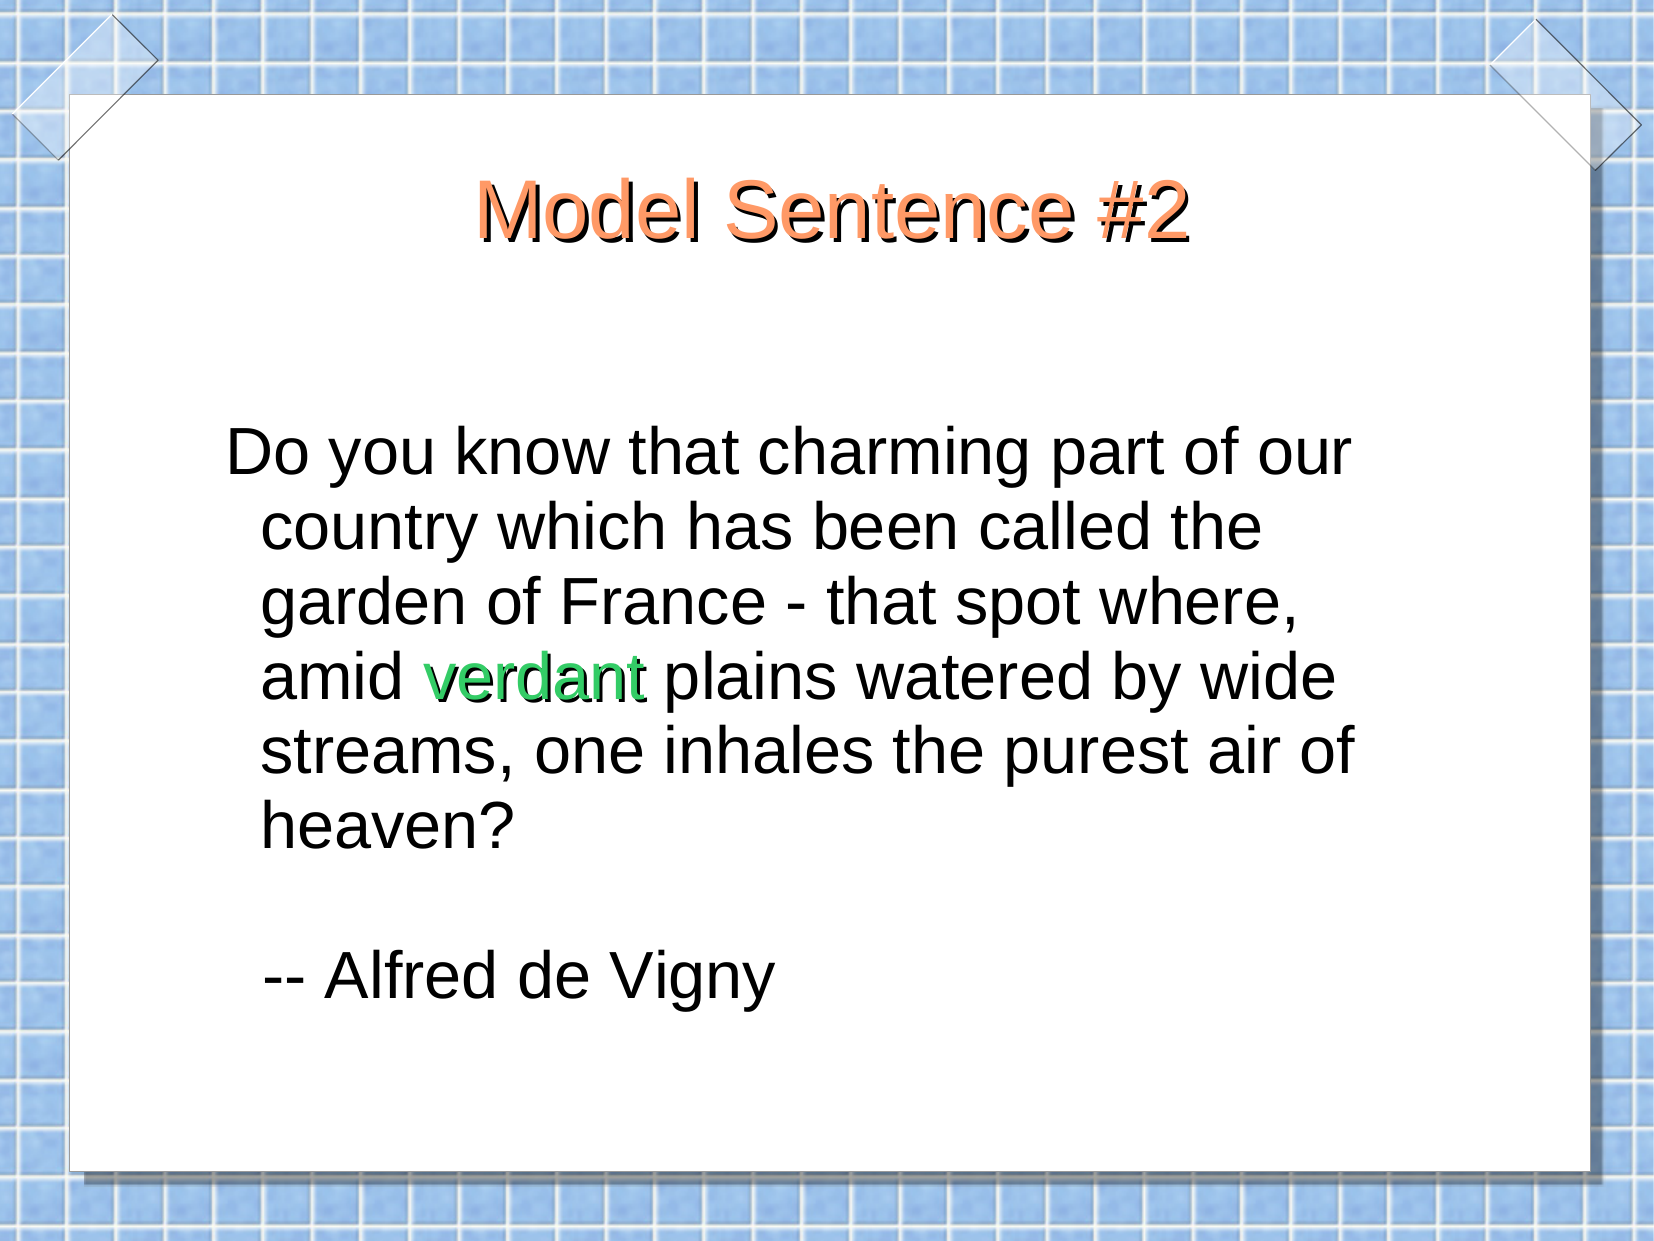

# Model Sentence #2
Do you know that charming part of our country which has been called the garden of France - that spot where, amid verdant plains watered by wide streams, one inhales the purest air of heaven?
 -- Alfred de Vigny